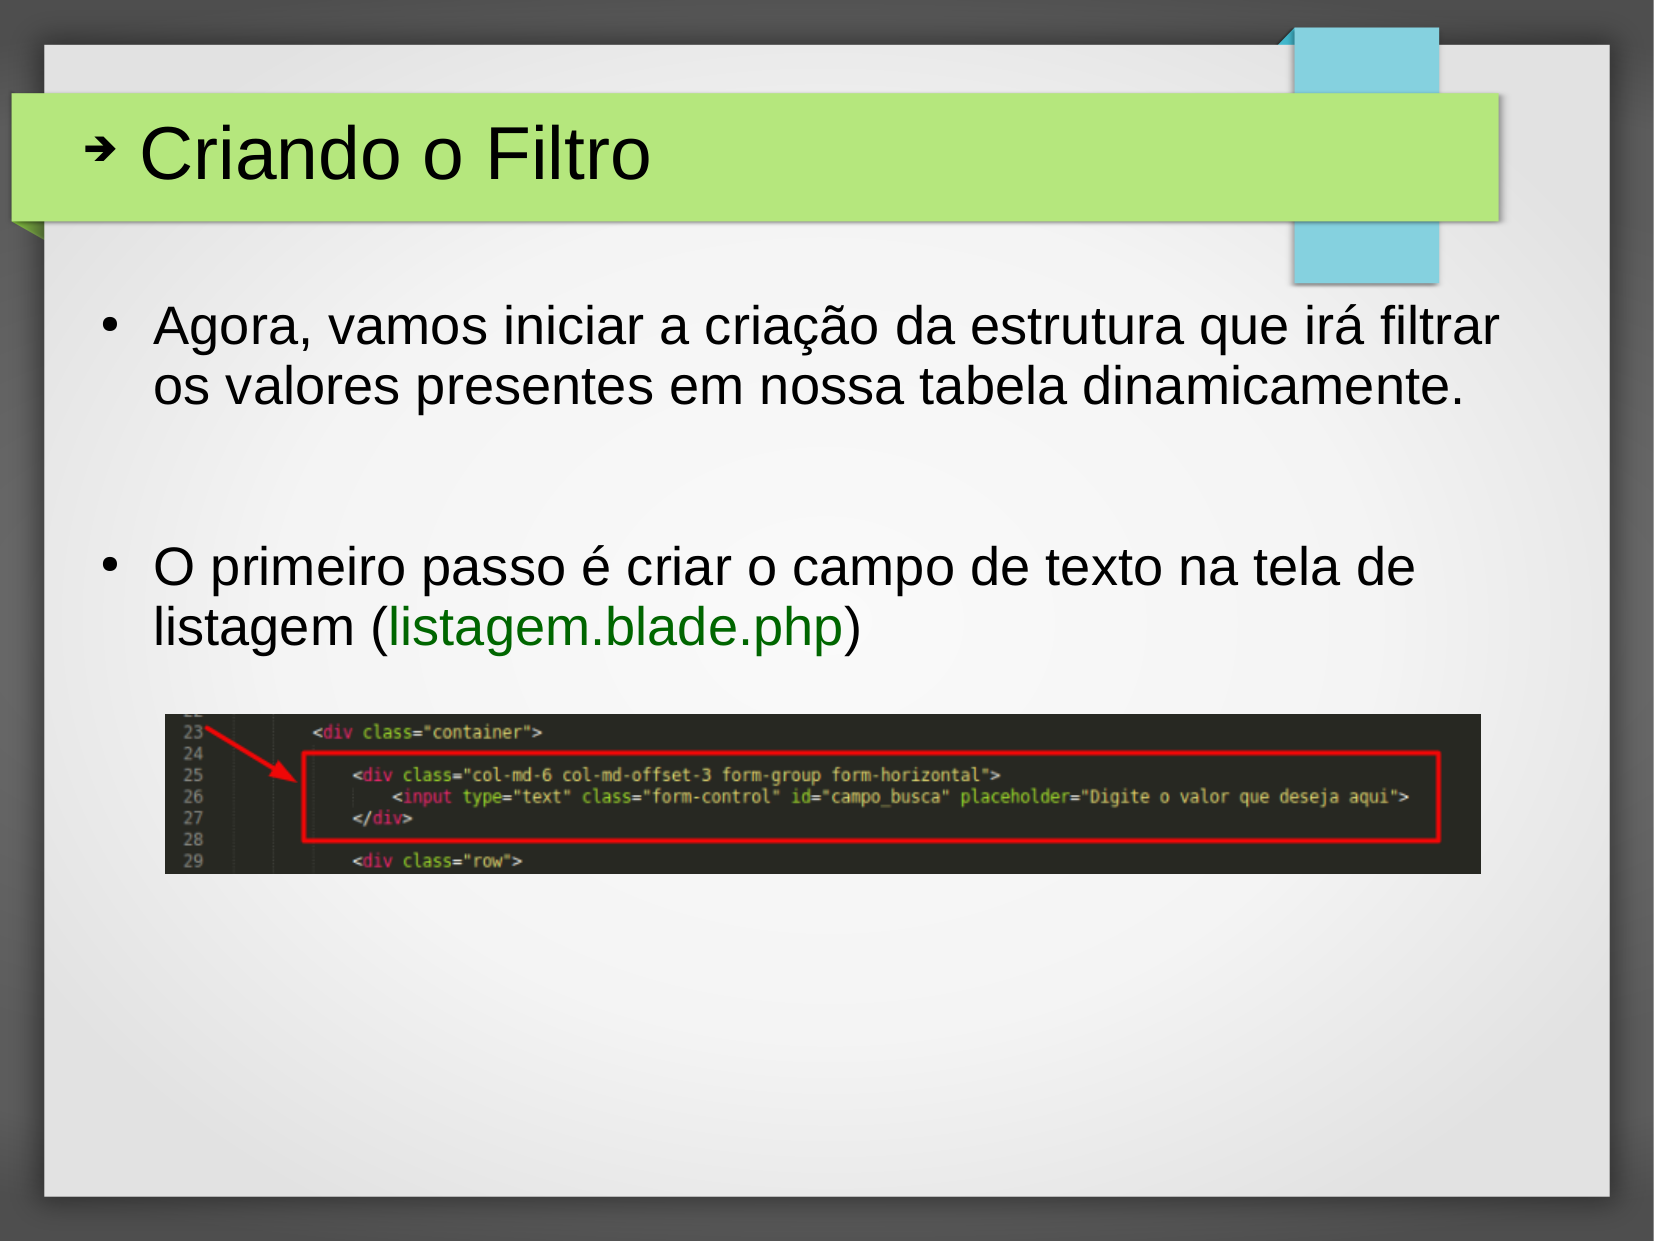

# Criando o Filtro
Agora, vamos iniciar a criação da estrutura que irá filtrar os valores presentes em nossa tabela dinamicamente.
O primeiro passo é criar o campo de texto na tela de listagem (listagem.blade.php)